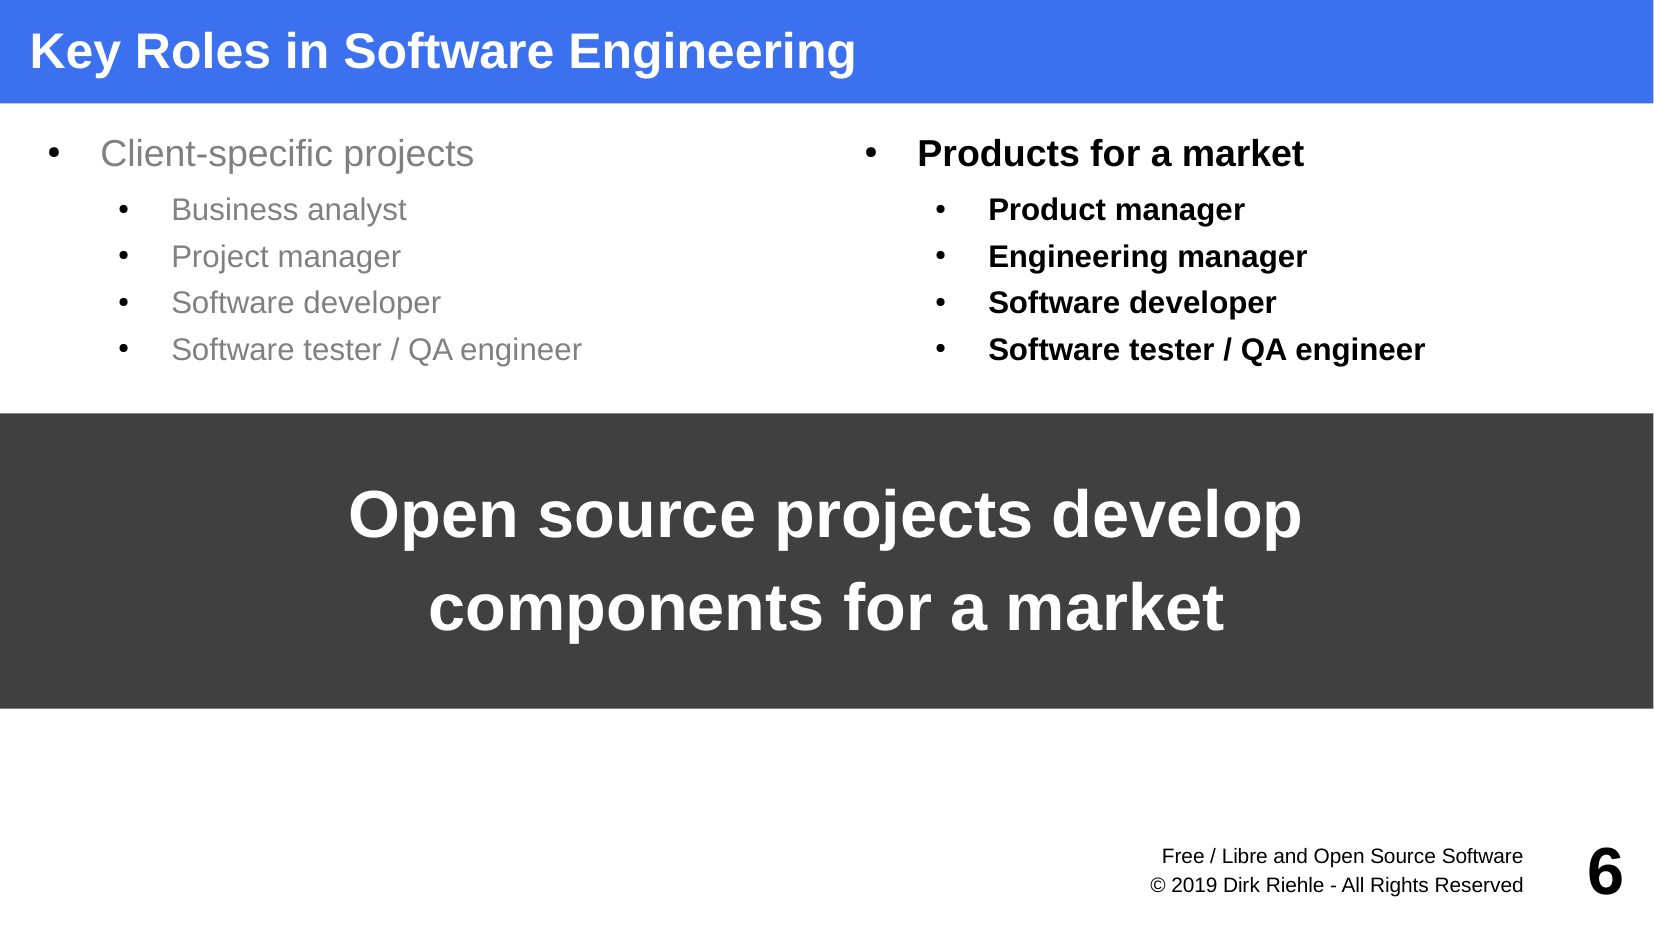

# Key Roles in Software Engineering
Client-specific projects
Business analyst
Project manager
Software developer
Software tester / QA engineer
Products for a market
Product manager
Engineering manager
Software developer
Software tester / QA engineer
Open source projects develop
components for a market
Free / Libre and Open Source Software
6
© 2019 Dirk Riehle - All Rights Reserved